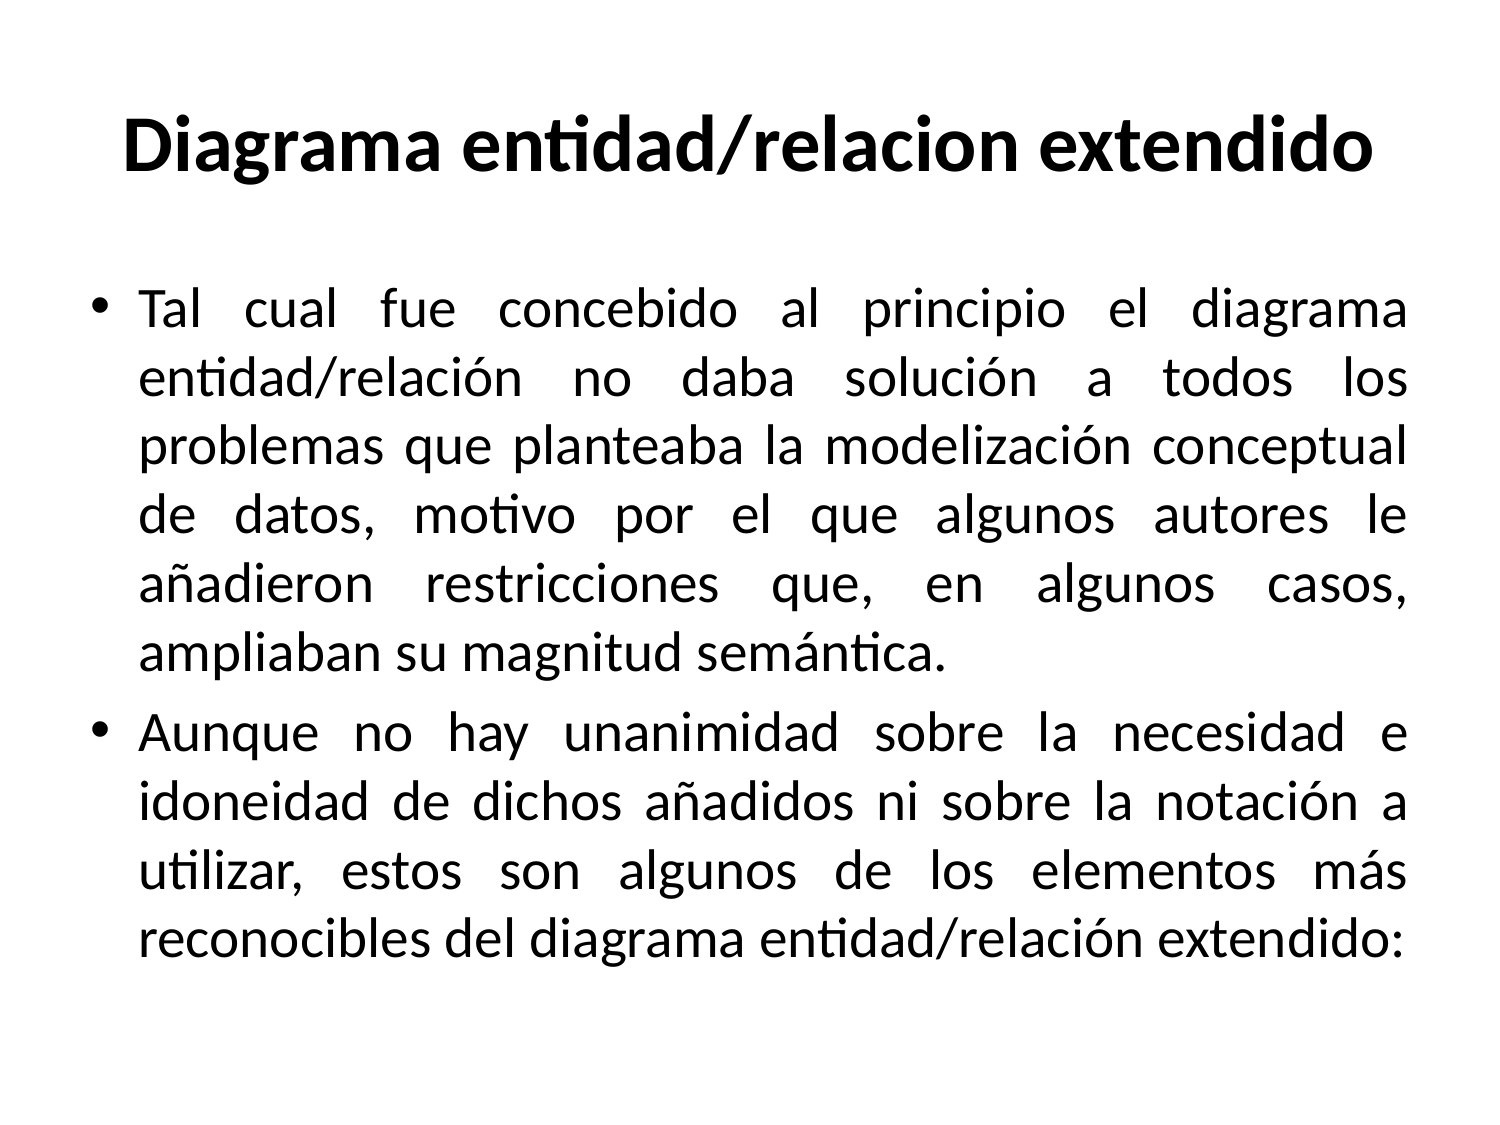

# Diagrama entidad/relacion extendido
Tal cual fue concebido al principio el diagrama entidad/relación no daba solución a todos los problemas que planteaba la modelización conceptual de datos, motivo por el que algunos autores le añadieron restricciones que, en algunos casos, ampliaban su magnitud semántica.
Aunque no hay unanimidad sobre la necesidad e idoneidad de dichos añadidos ni sobre la notación a utilizar, estos son algunos de los elementos más reconocibles del diagrama entidad/relación extendido: